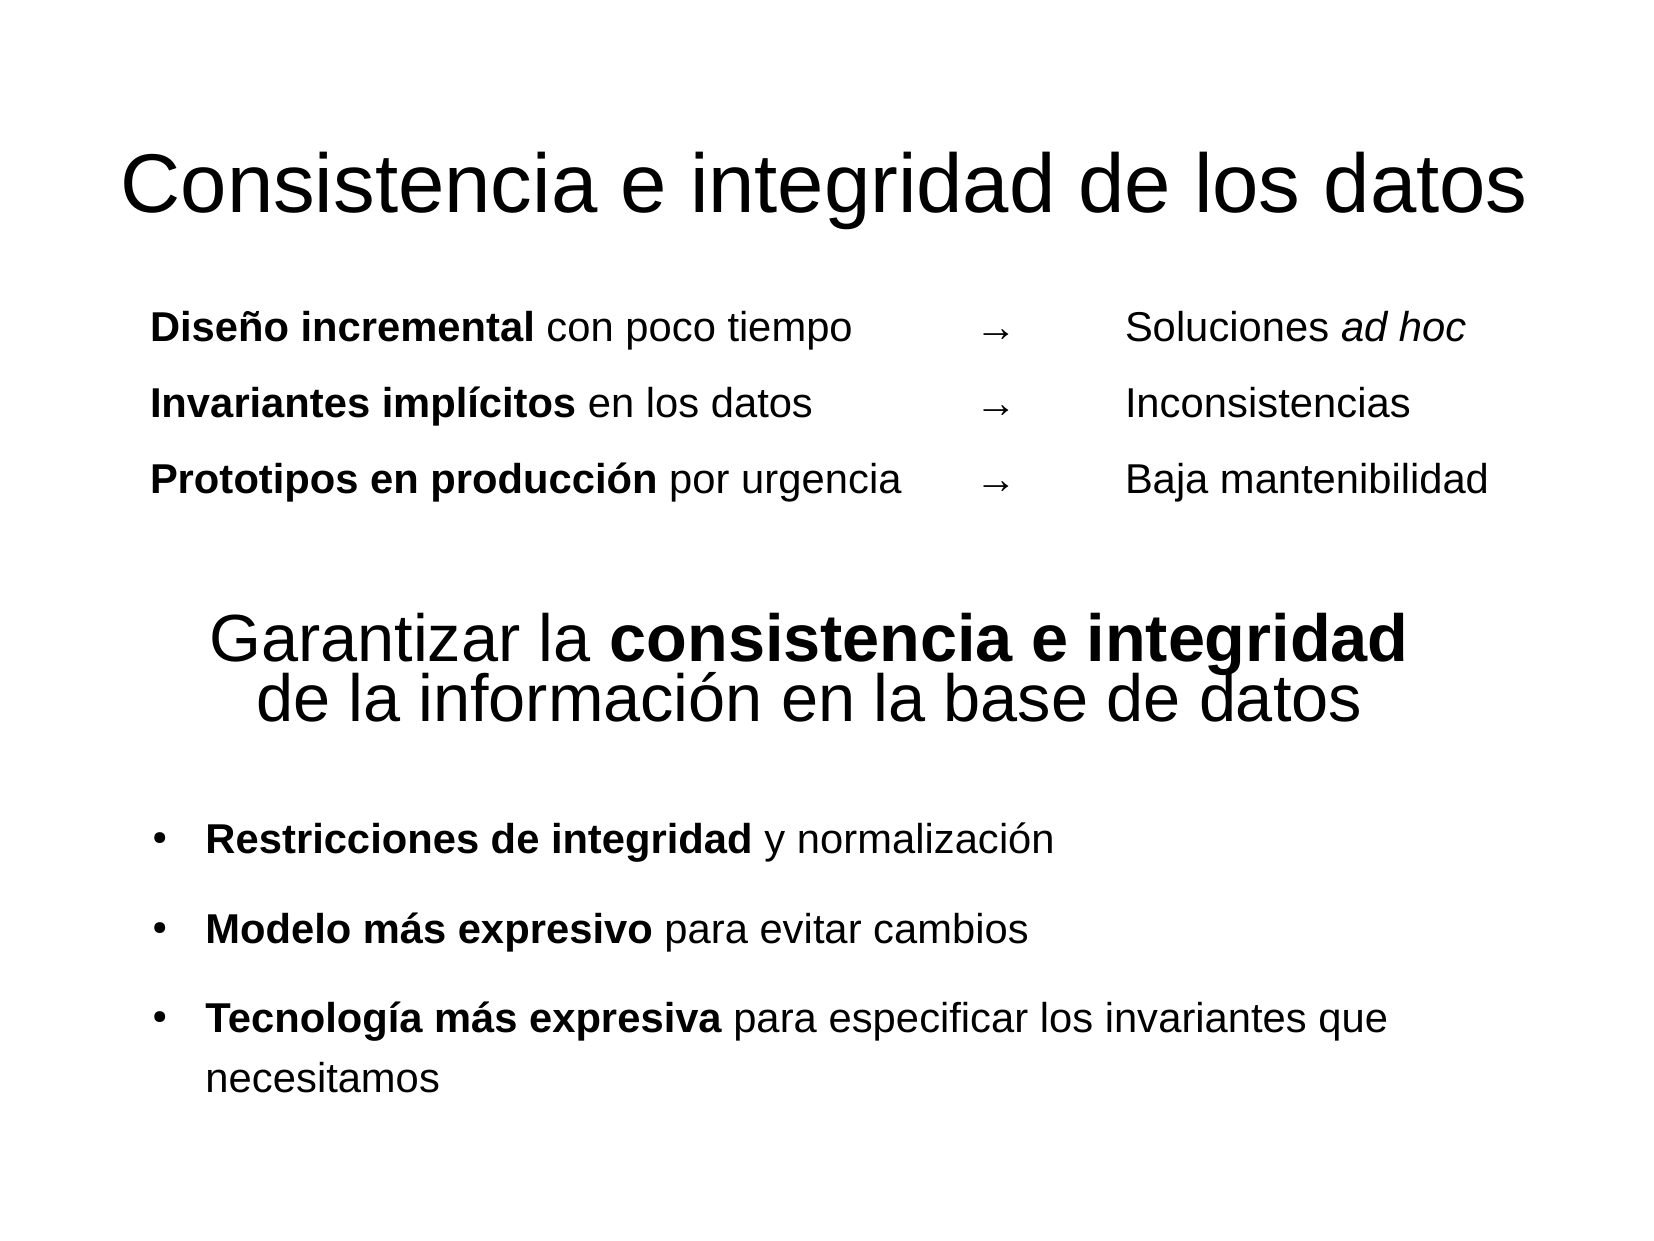

# Consistencia e integridad de los datos
Diseño incremental con poco tiempo		→		Soluciones ad hoc
Invariantes implícitos en los datos			→		Inconsistencias
Prototipos en producción por urgencia	→		Baja mantenibilidad
Garantizar la consistencia e integridad
de la información en la base de datos
Restricciones de integridad y normalización
Modelo más expresivo para evitar cambios
Tecnología más expresiva para especificar los invariantes que necesitamos